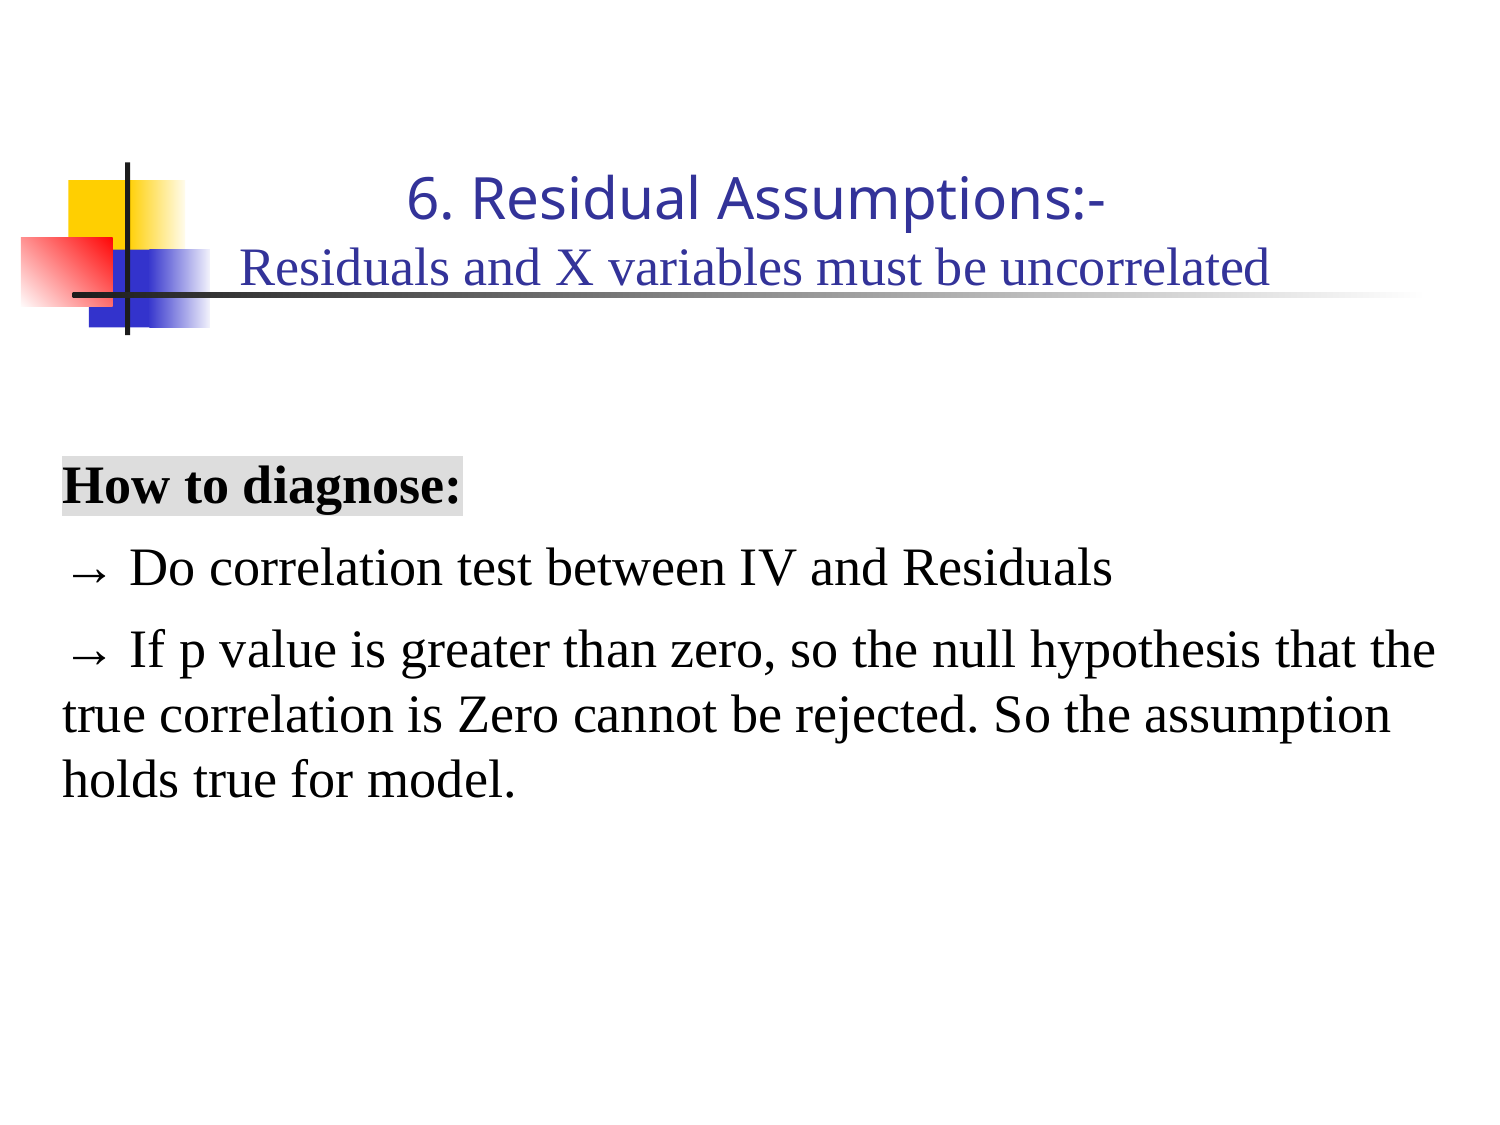

# 6. Residual Assumptions:- Residuals and X variables must be uncorrelated
How to diagnose:
→ Do correlation test between IV and Residuals
→ If p value is greater than zero, so the null hypothesis that the true correlation is Zero cannot be rejected. So the assumption holds true for model.